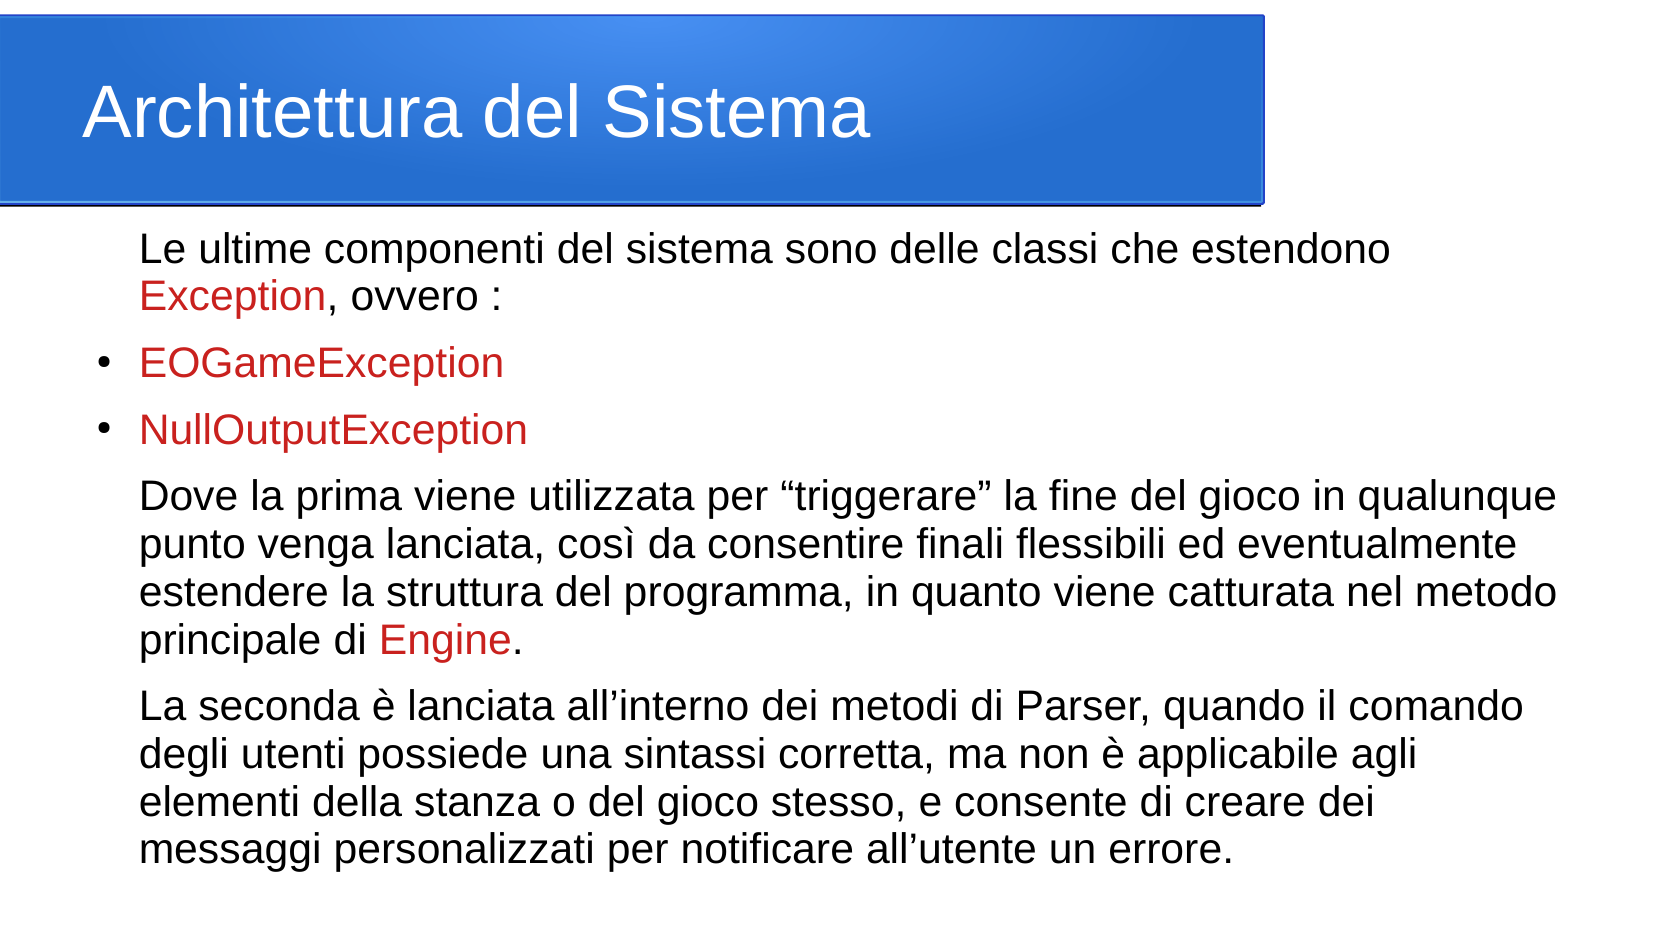

# Architettura del Sistema
Le ultime componenti del sistema sono delle classi che estendono Exception, ovvero :
EOGameException
NullOutputException
Dove la prima viene utilizzata per “triggerare” la fine del gioco in qualunque punto venga lanciata, così da consentire finali flessibili ed eventualmente estendere la struttura del programma, in quanto viene catturata nel metodo principale di Engine.
La seconda è lanciata all’interno dei metodi di Parser, quando il comando degli utenti possiede una sintassi corretta, ma non è applicabile agli elementi della stanza o del gioco stesso, e consente di creare dei messaggi personalizzati per notificare all’utente un errore.